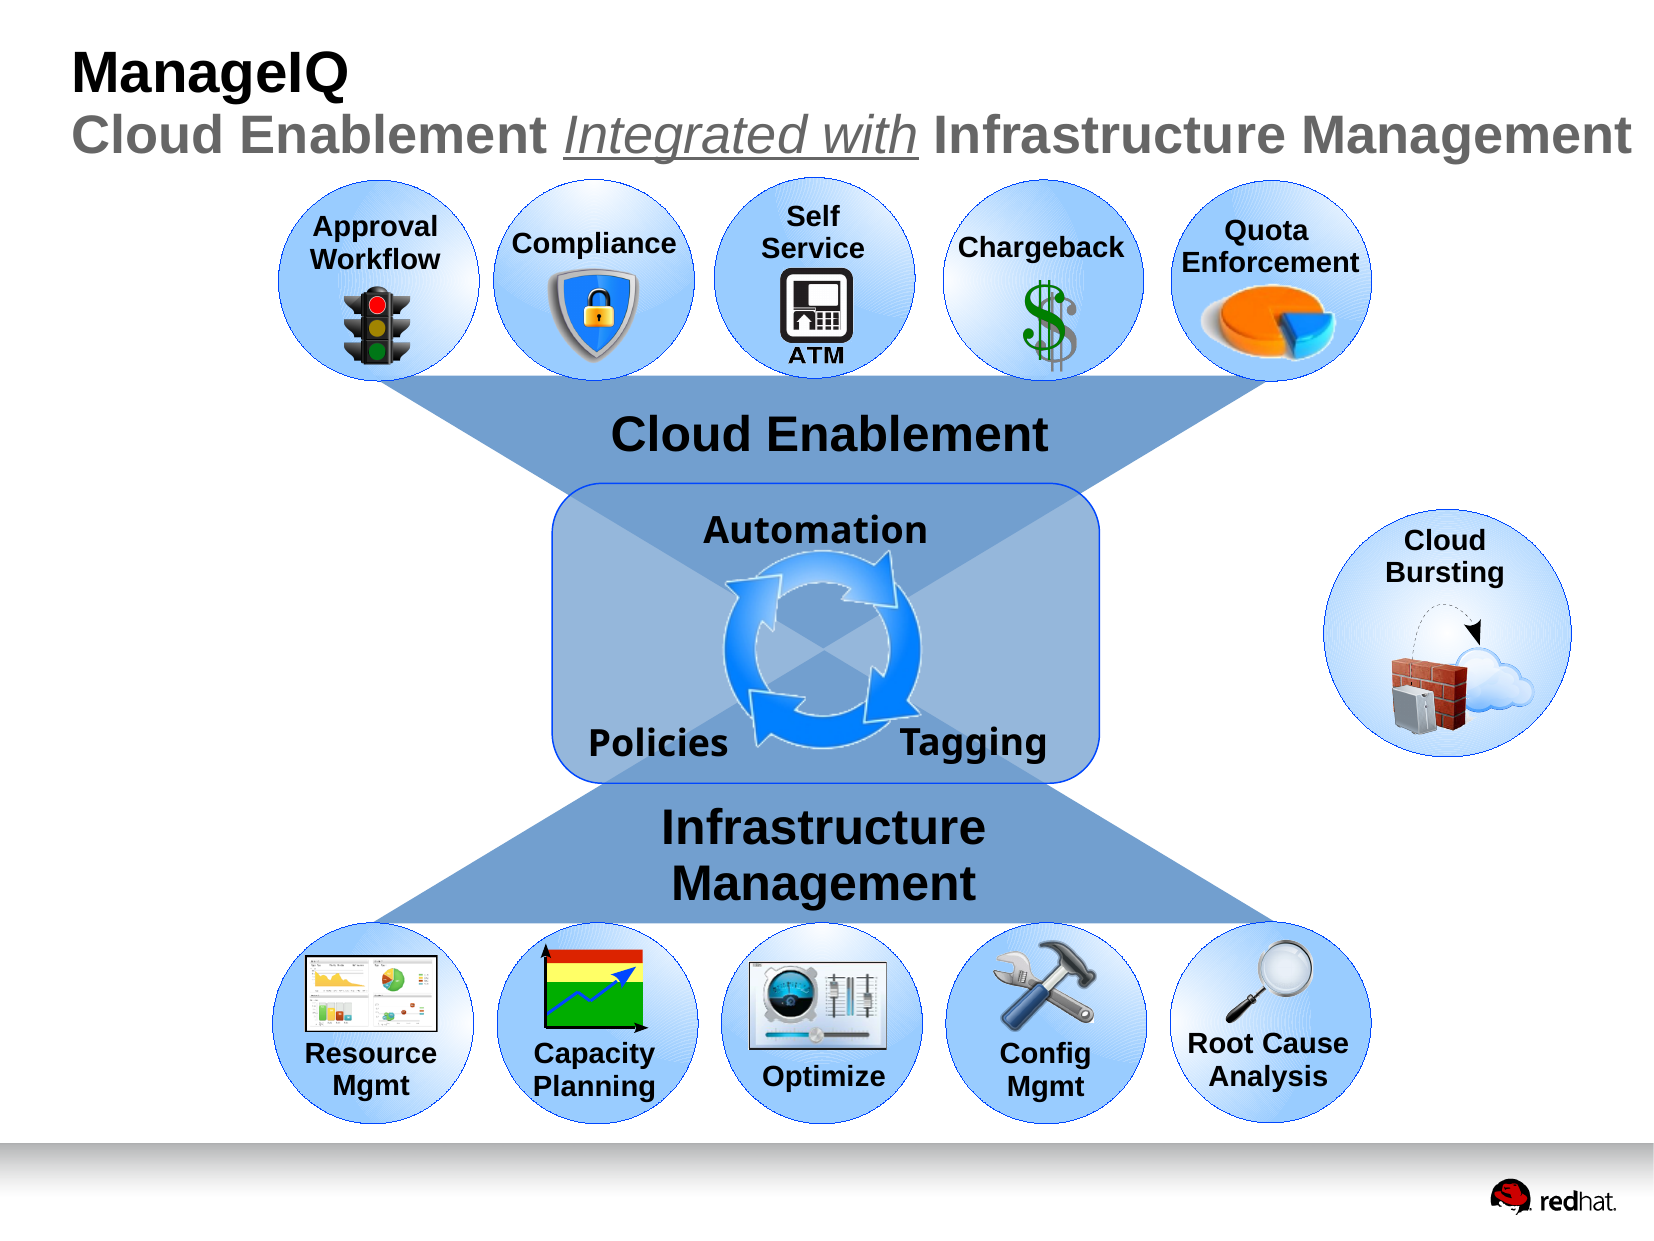

# ManageIQ Cloud Enablement Integrated with Infrastructure Management
Chargeback
Approval
Workflow
Self
Service
Quota
Enforcement
Compliance
Cloud Enablement
Automation
Cloud
Bursting
Tagging
Policies
Infrastructure
Management
Root Cause
Analysis
Resource
Mgmt
Capacity
Planning
Config
Mgmt
Optimize